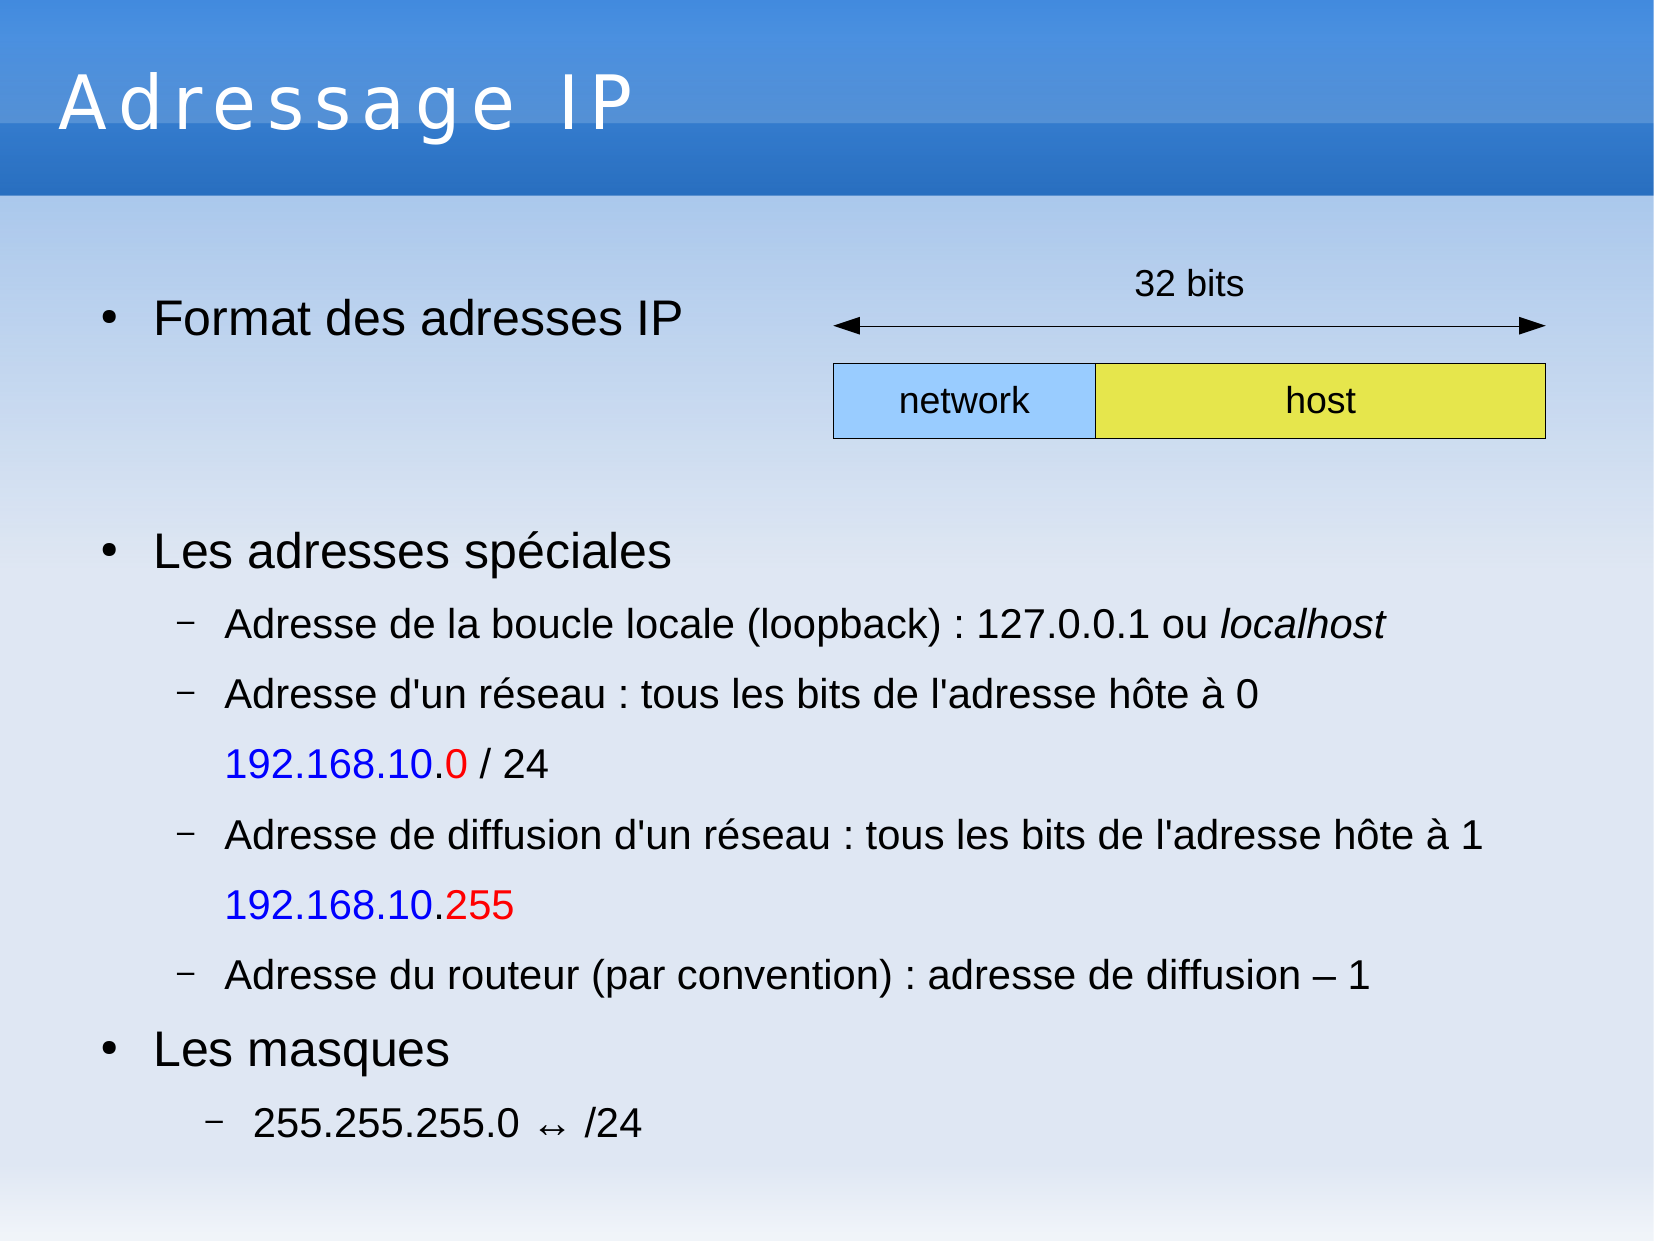

# Adressage IP
Format des adresses IP
Les adresses spéciales
Adresse de la boucle locale (loopback) : 127.0.0.1 ou localhost
Adresse d'un réseau : tous les bits de l'adresse hôte à 0
192.168.10.0 / 24
Adresse de diffusion d'un réseau : tous les bits de l'adresse hôte à 1
192.168.10.255
Adresse du routeur (par convention) : adresse de diffusion – 1
Les masques
255.255.255.0 ↔ /24
32 bits
network
host